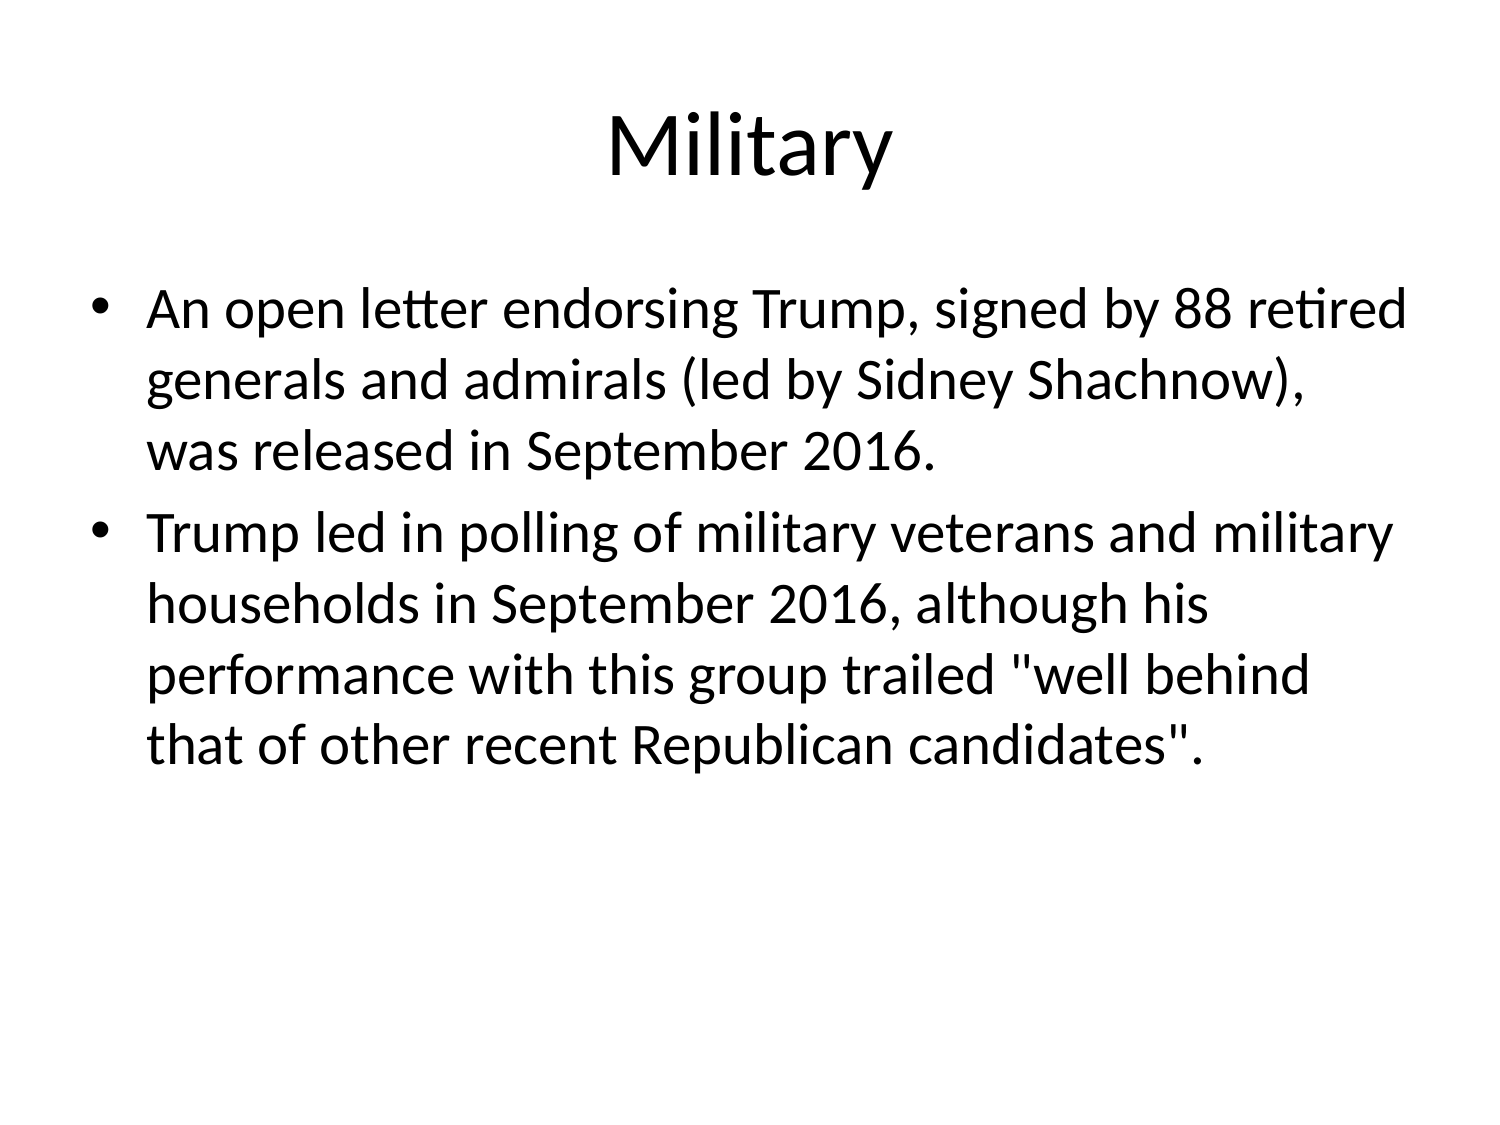

# Military
An open letter endorsing Trump, signed by 88 retired generals and admirals (led by Sidney Shachnow), was released in September 2016.
Trump led in polling of military veterans and military households in September 2016, although his performance with this group trailed "well behind that of other recent Republican candidates".